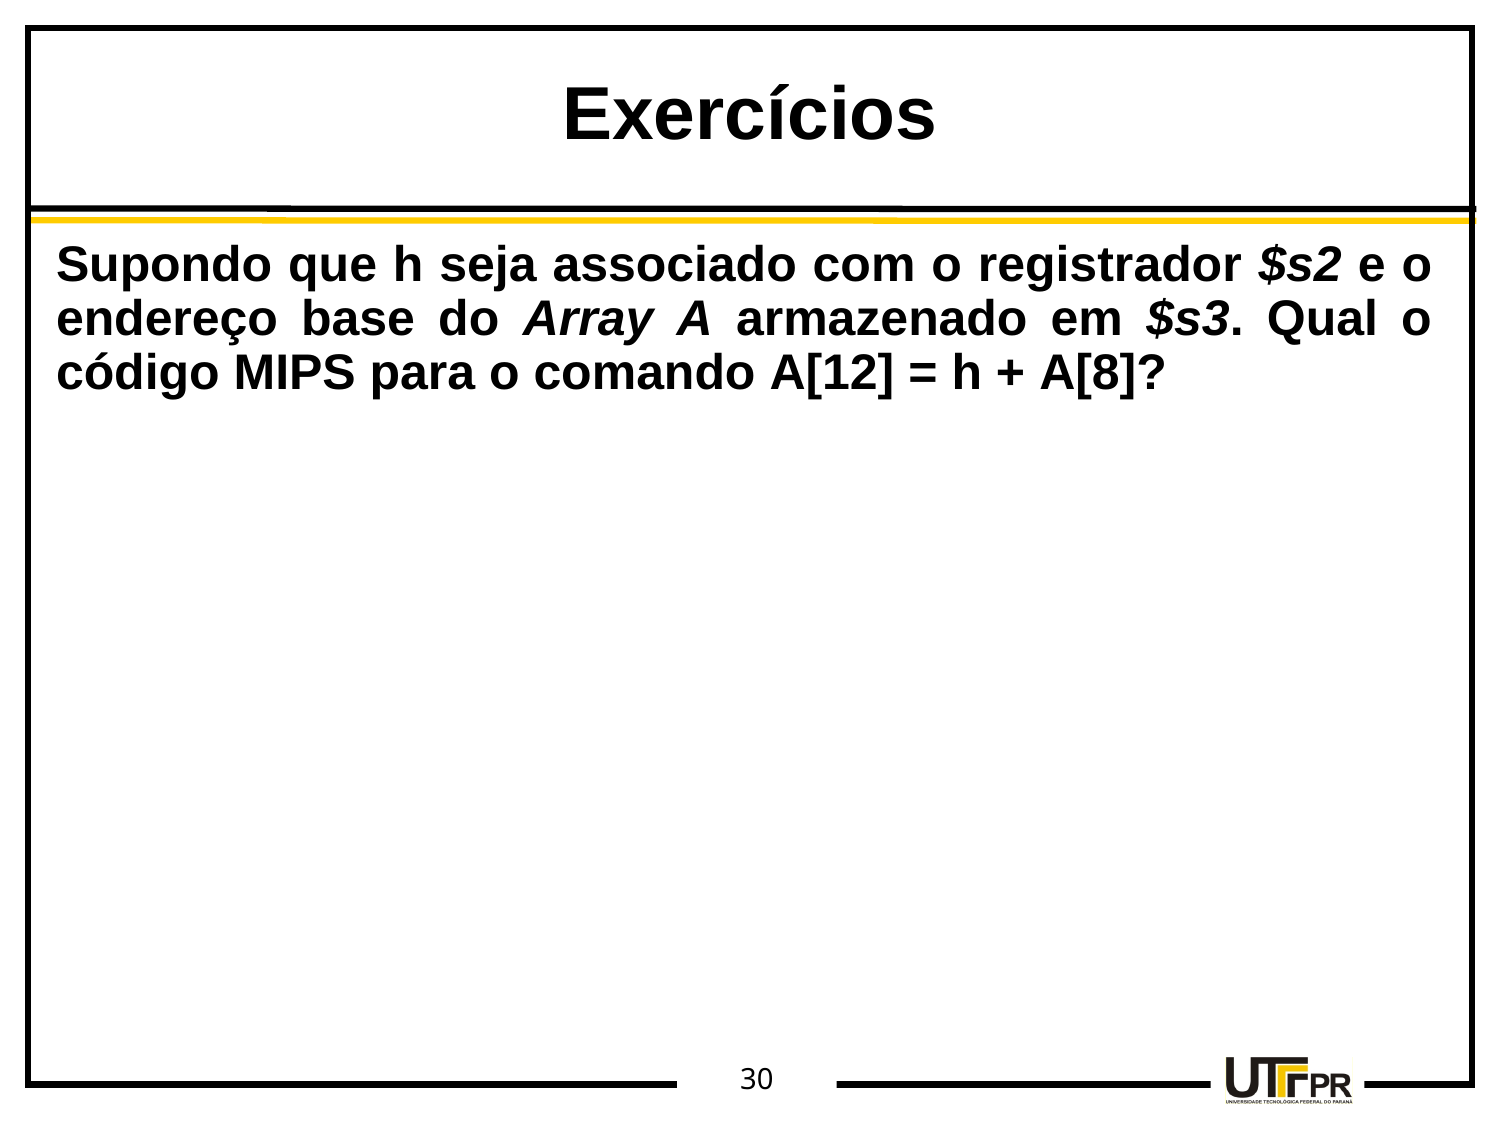

#
Exercícios
Supondo que h seja associado com o registrador $s2 e o endereço base do Array A armazenado em $s3. Qual o código MIPS para o comando A[12] = h + A[8]?